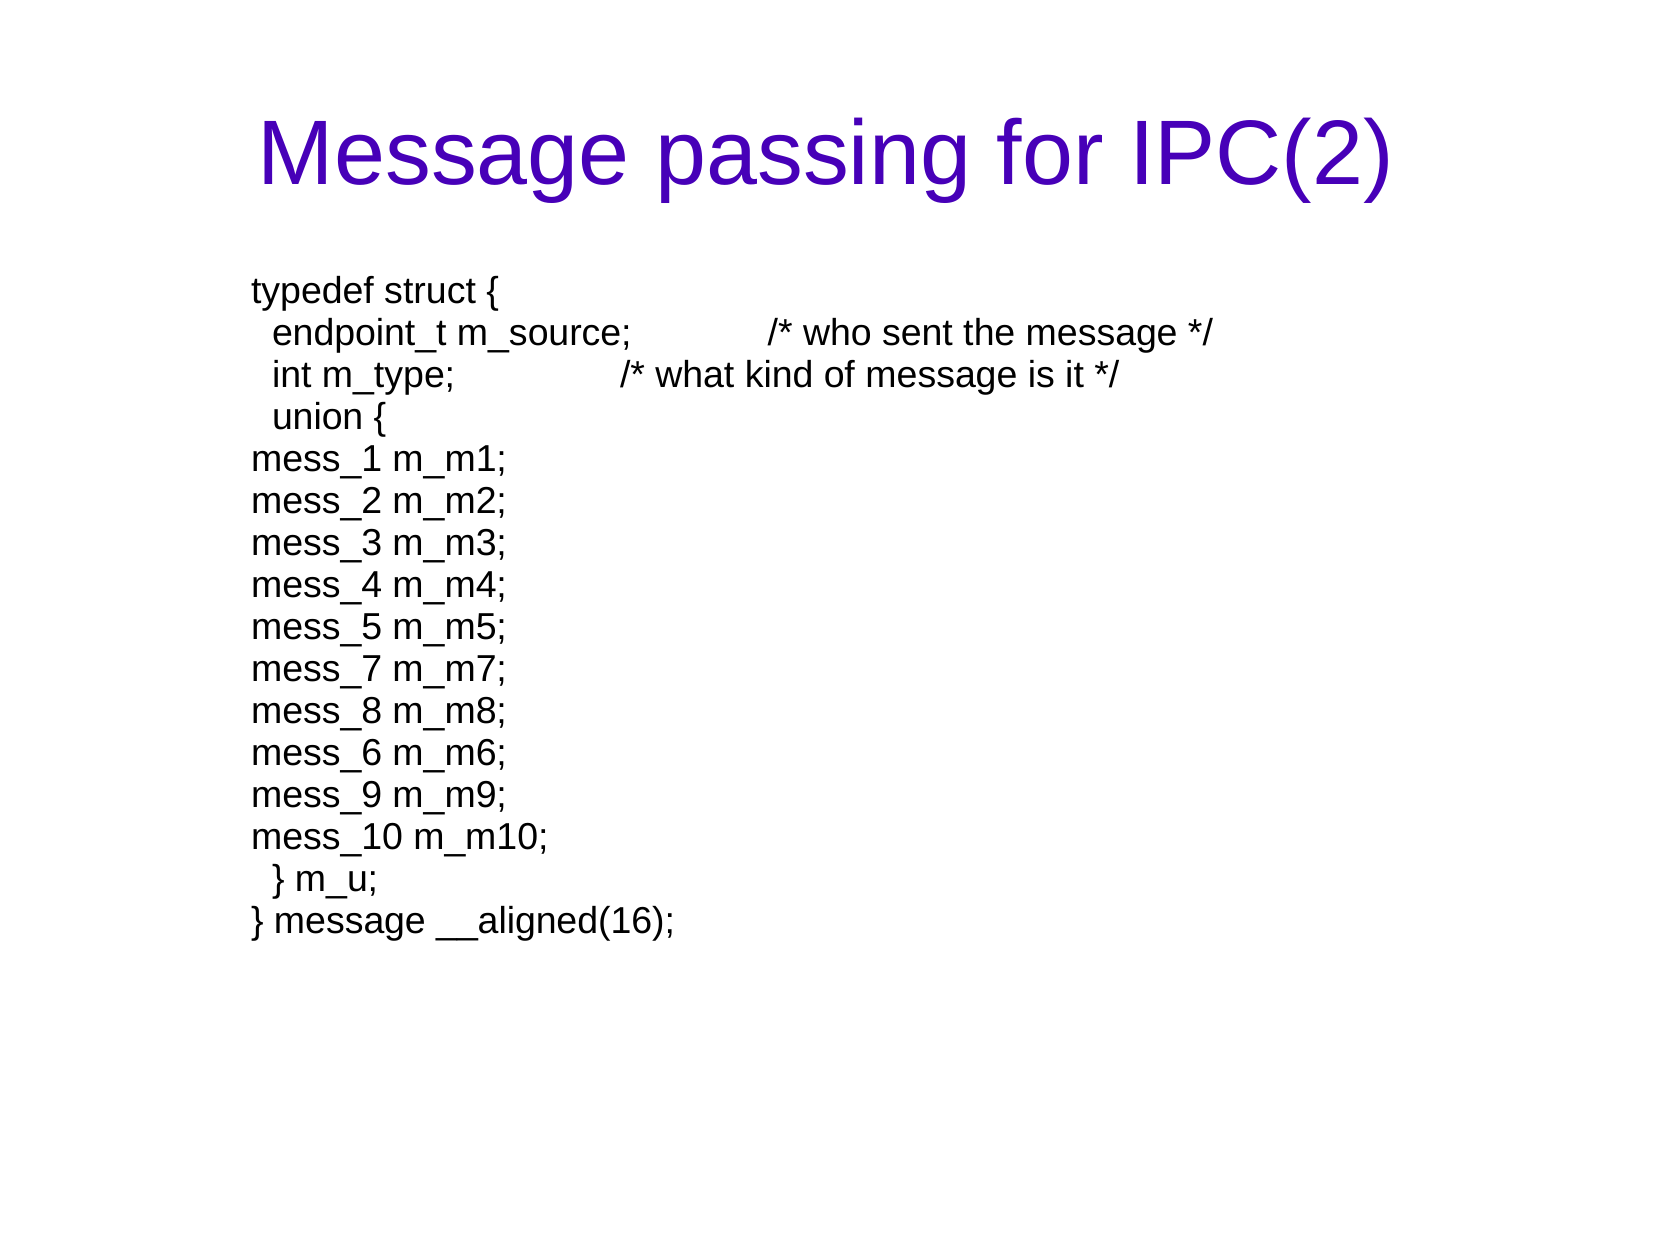

# Message passing for IPC(2)
typedef struct {
 endpoint_t m_source;		/* who sent the message */
 int m_type;			/* what kind of message is it */
 union {
mess_1 m_m1;
mess_2 m_m2;
mess_3 m_m3;
mess_4 m_m4;
mess_5 m_m5;
mess_7 m_m7;
mess_8 m_m8;
mess_6 m_m6;
mess_9 m_m9;
mess_10 m_m10;
 } m_u;
} message __aligned(16);